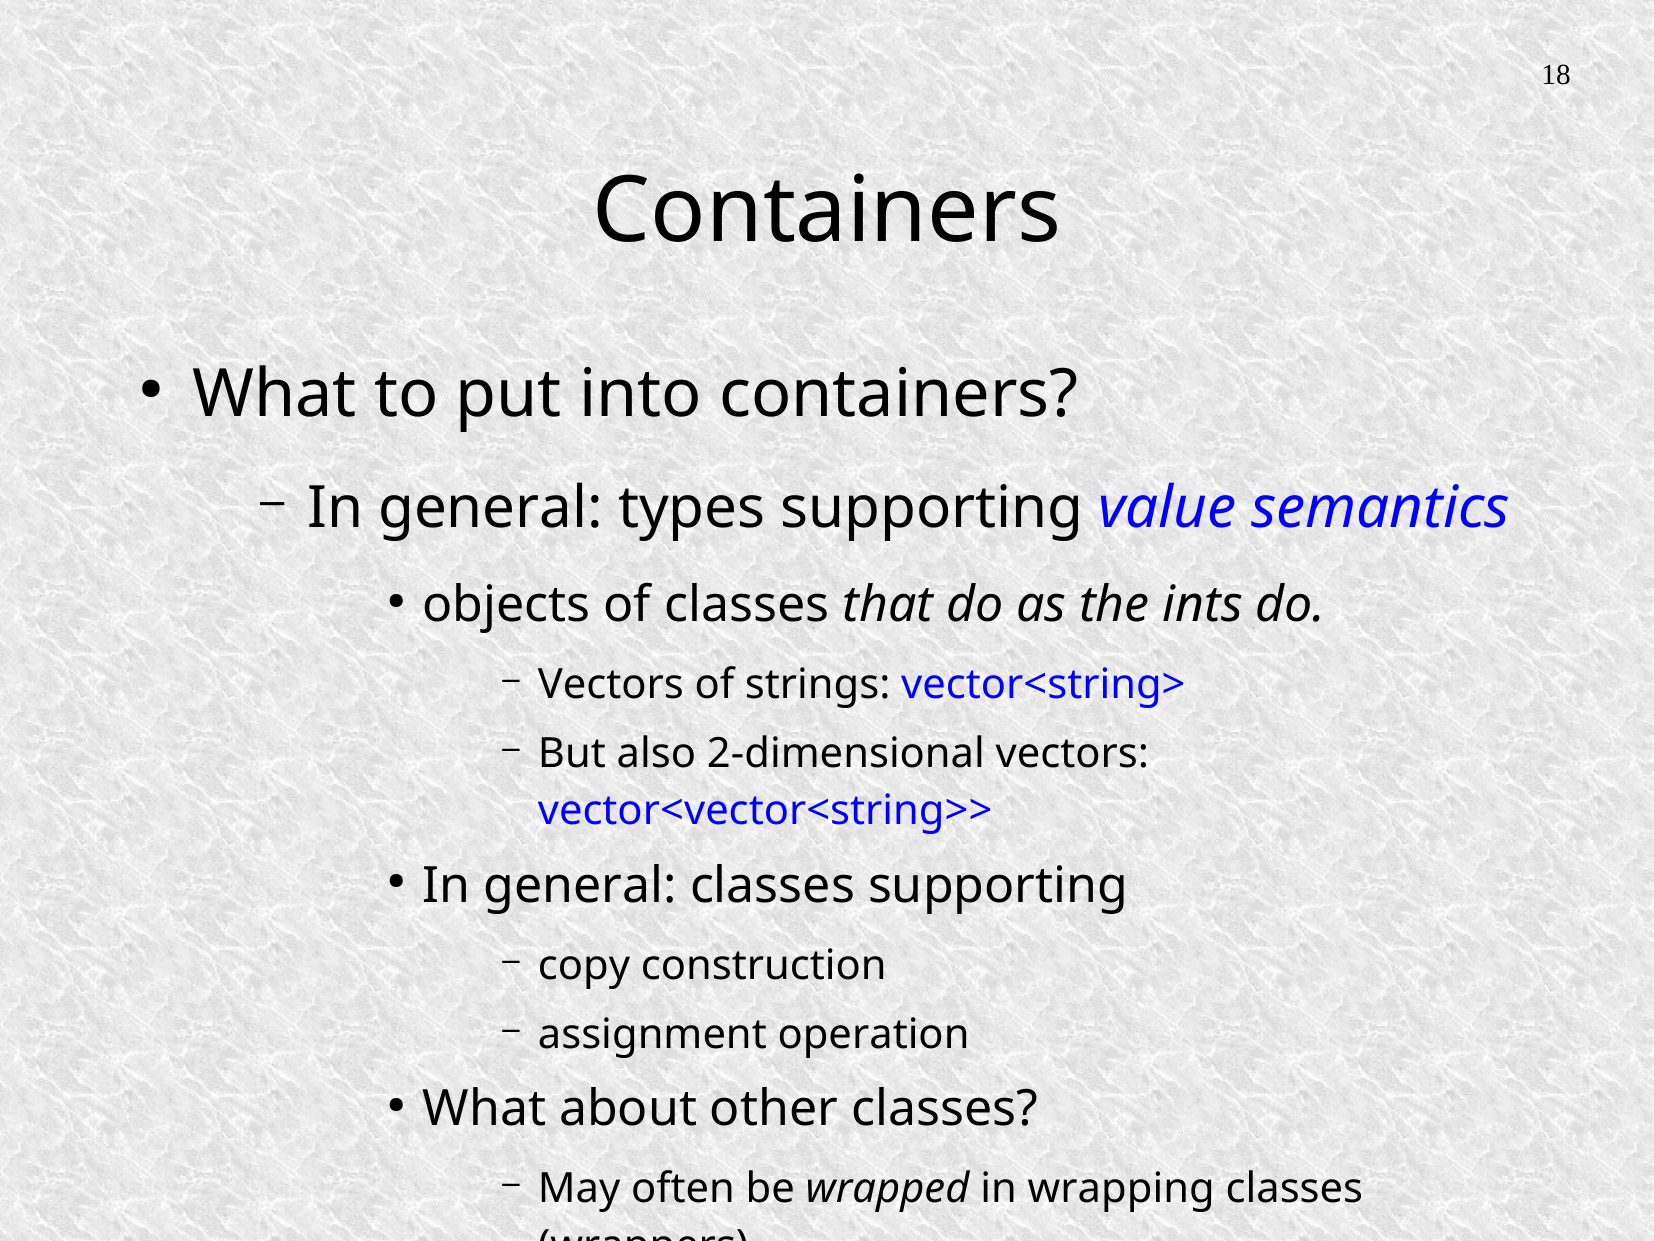

18
# Containers
What to put into containers?
In general: types supporting value semantics
objects of classes that do as the ints do.
Vectors of strings: vector<string>
But also 2-dimensional vectors: vector<vector<string>>
In general: classes supporting
copy construction
assignment operation
What about other classes?
May often be wrapped in wrapping classes (wrappers)